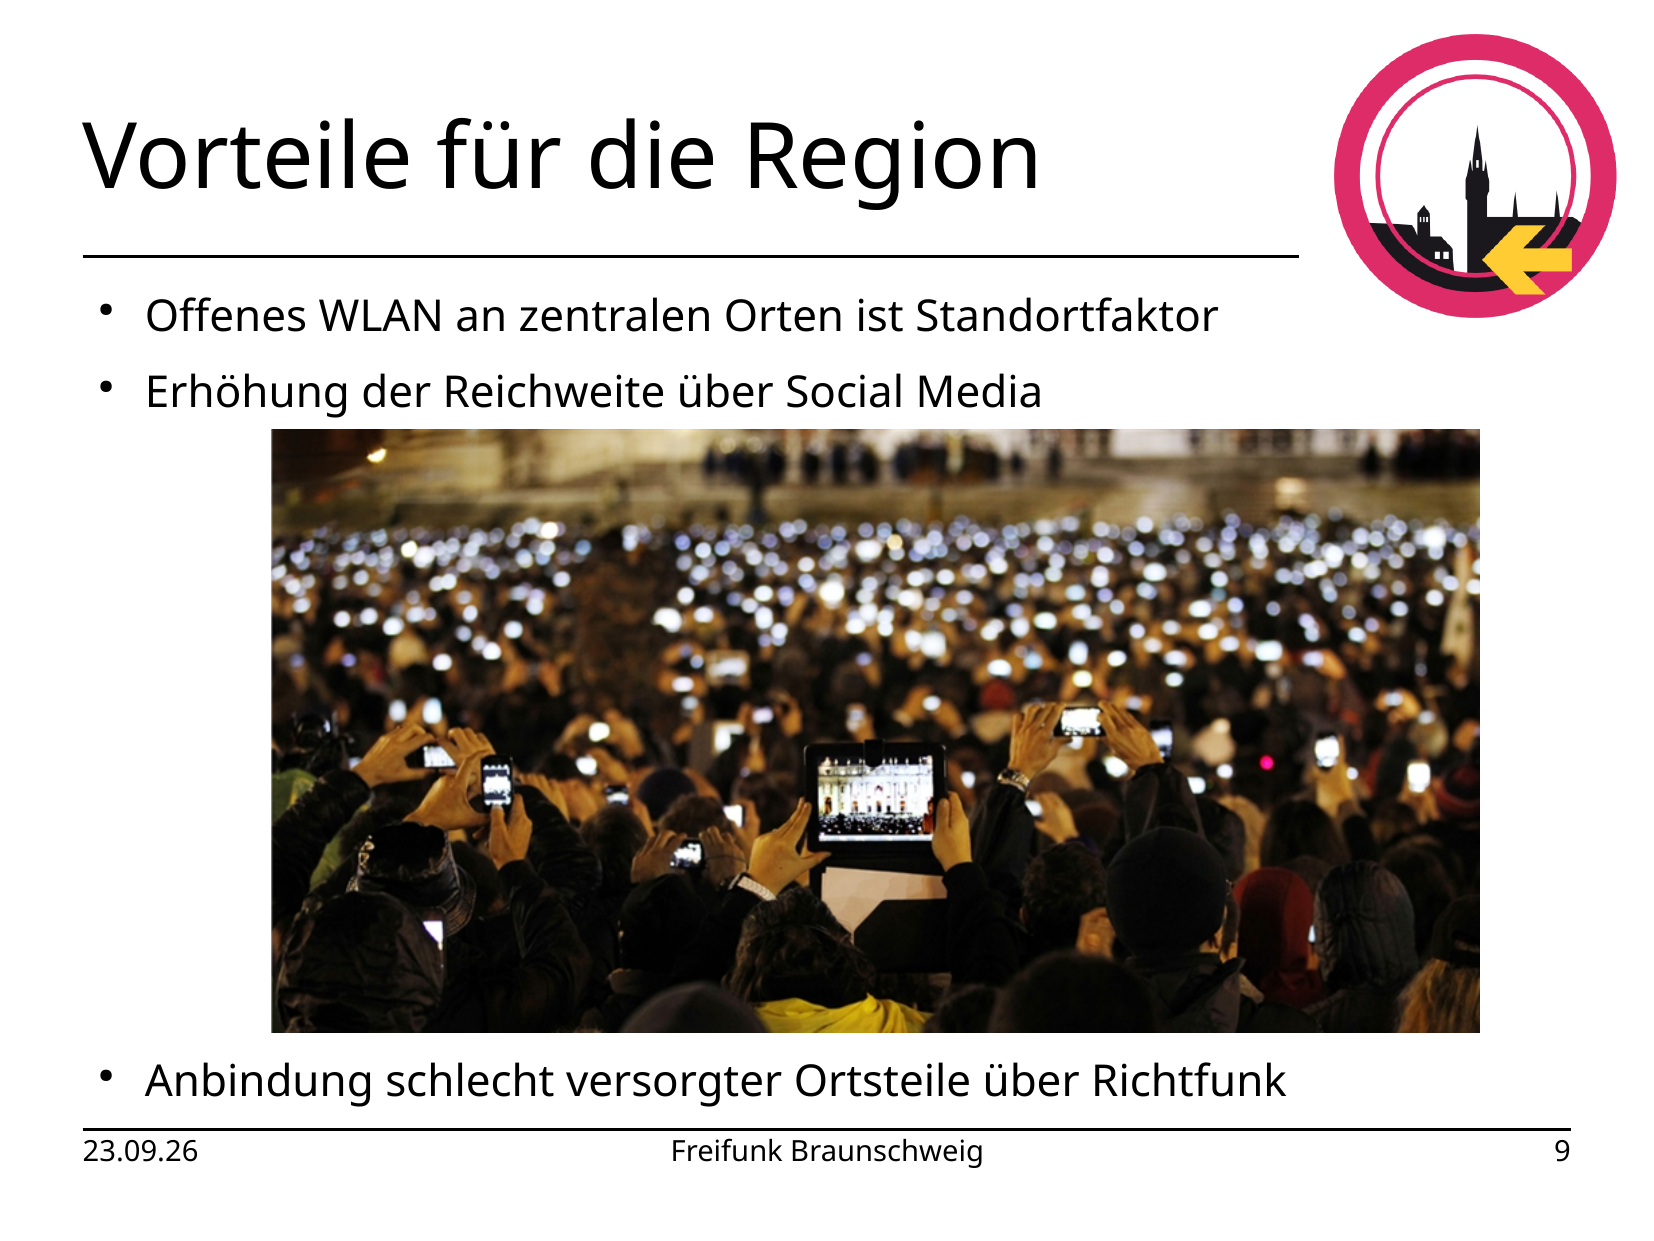

# Vorteile für die Region
Offenes WLAN an zentralen Orten ist Standortfaktor
Erhöhung der Reichweite über Social Media
Anbindung schlecht versorgter Ortsteile über Richtfunk
Freifunk Braunschweig
9